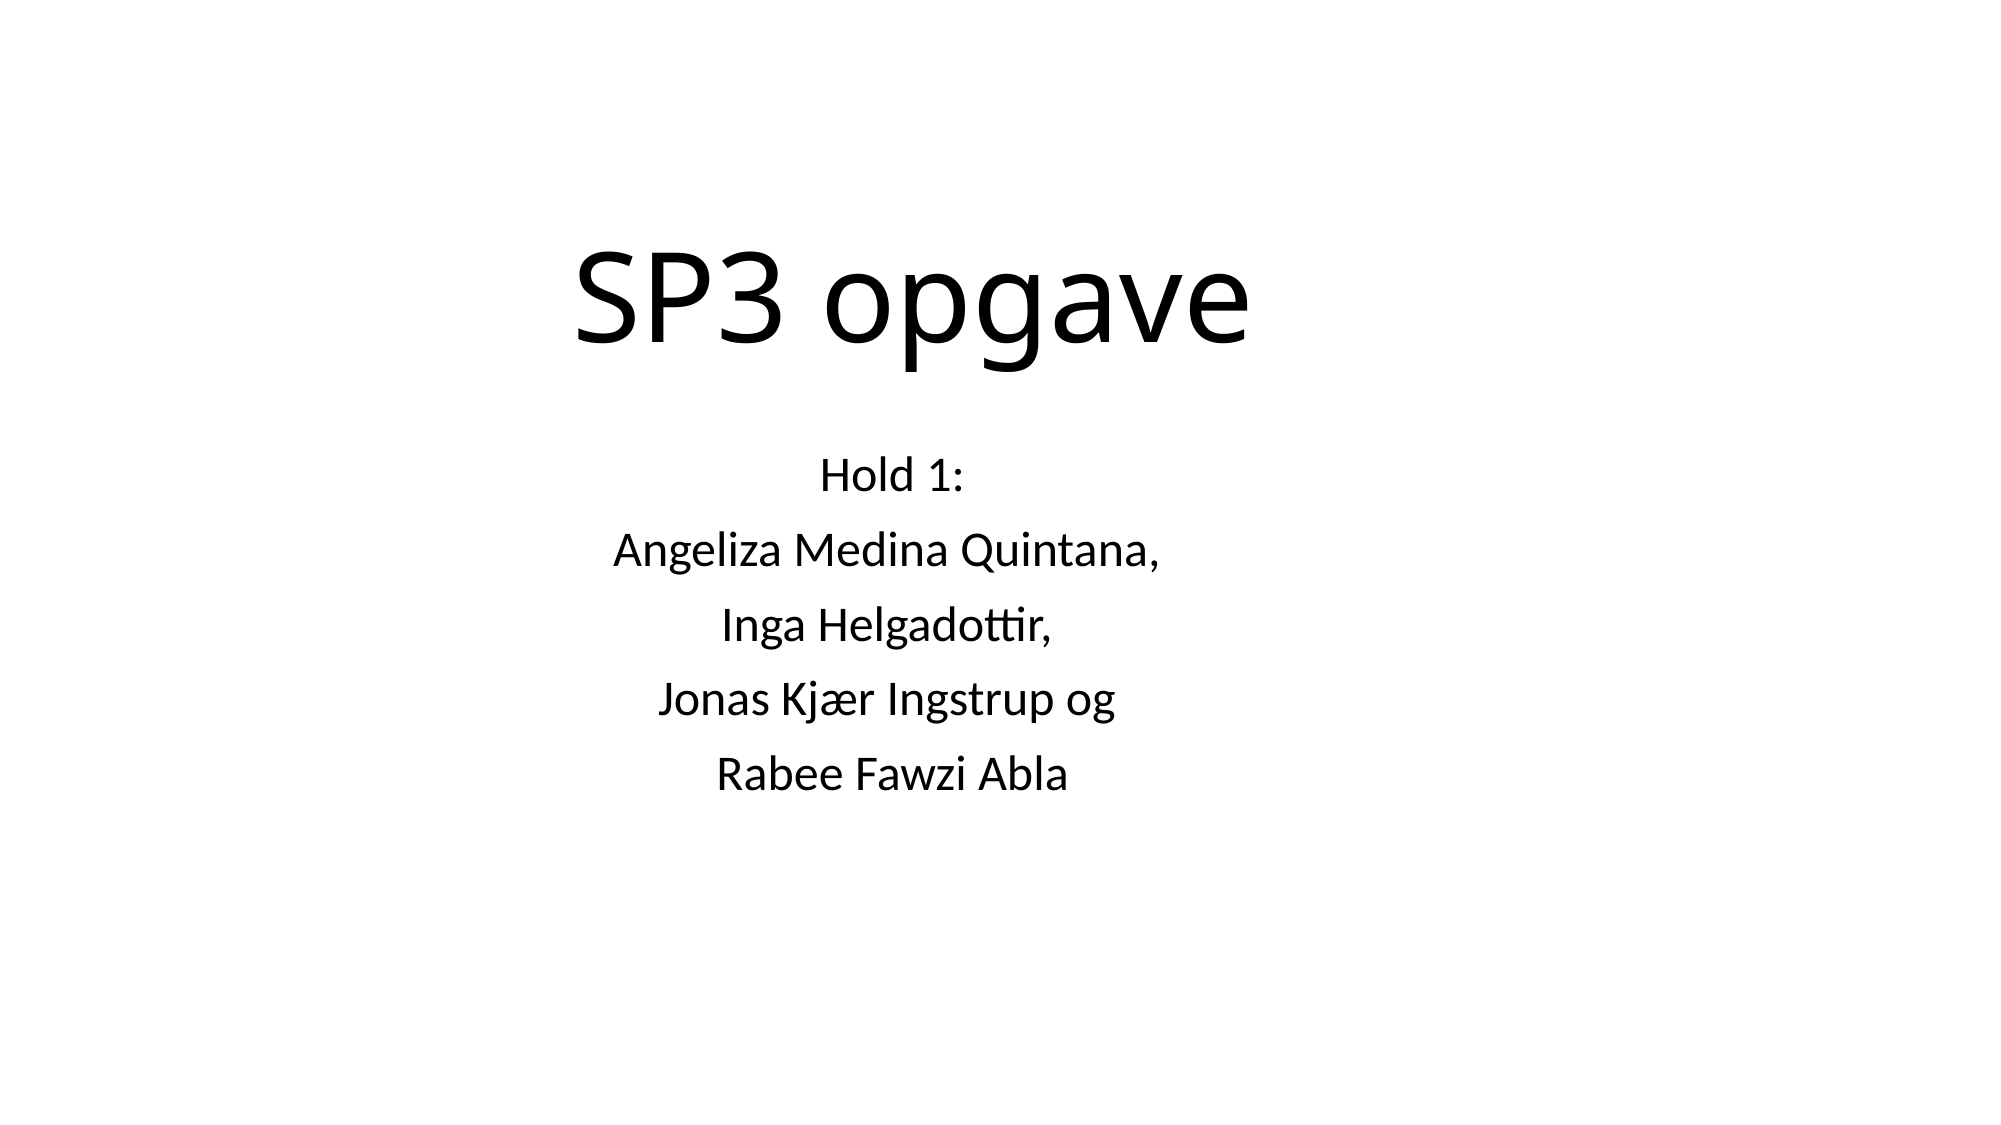

# SP3 opgave
Hold 1:
Angeliza Medina Quintana,
Inga Helgadottir,
Jonas Kjær Ingstrup og
Rabee Fawzi Abla